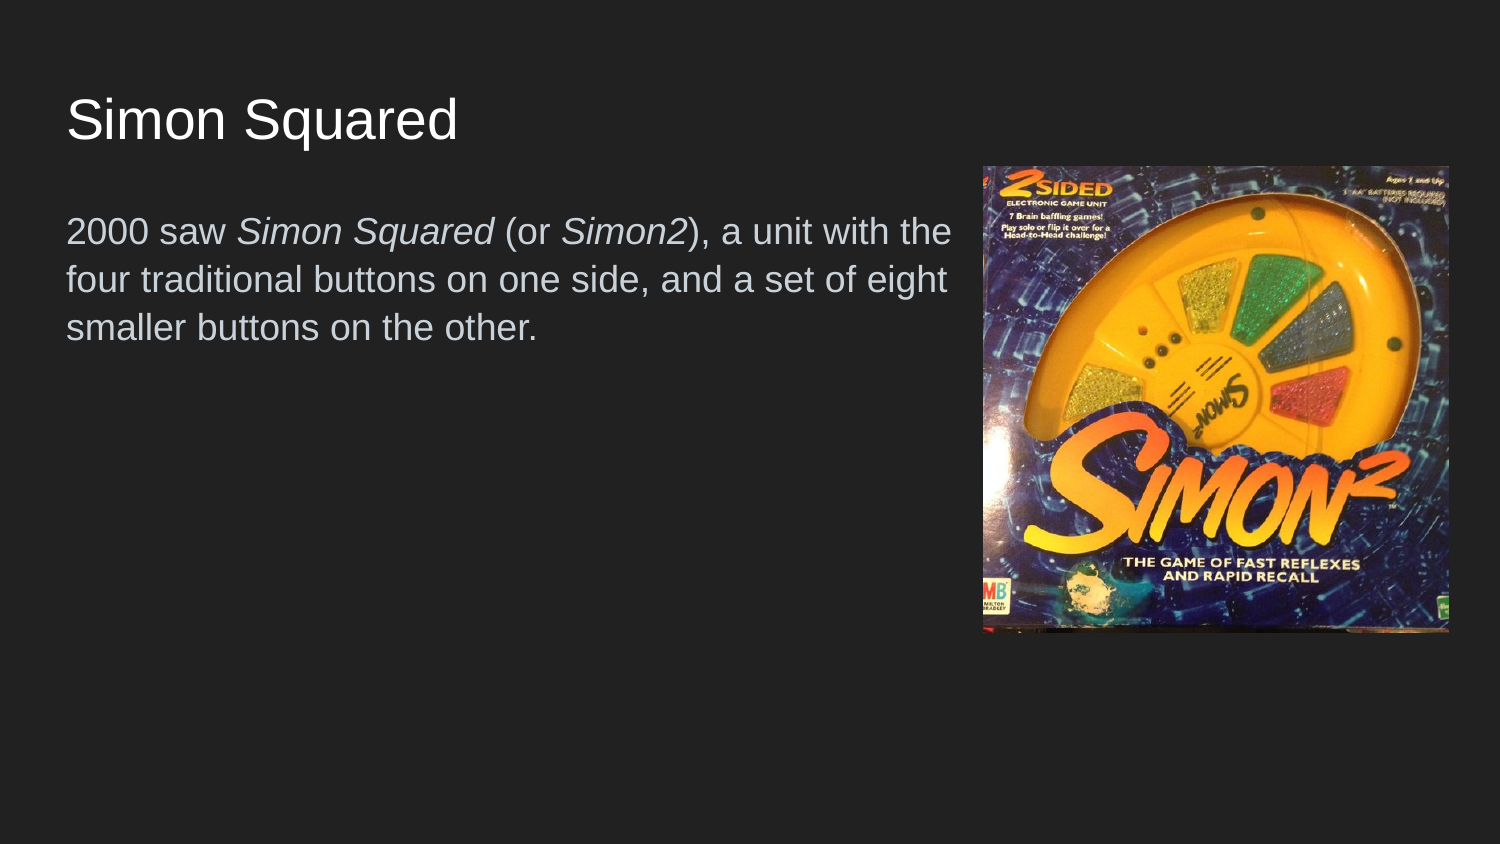

# Simon Squared
2000 saw Simon Squared (or Simon2), a unit with the four traditional buttons on one side, and a set of eight smaller buttons on the other.